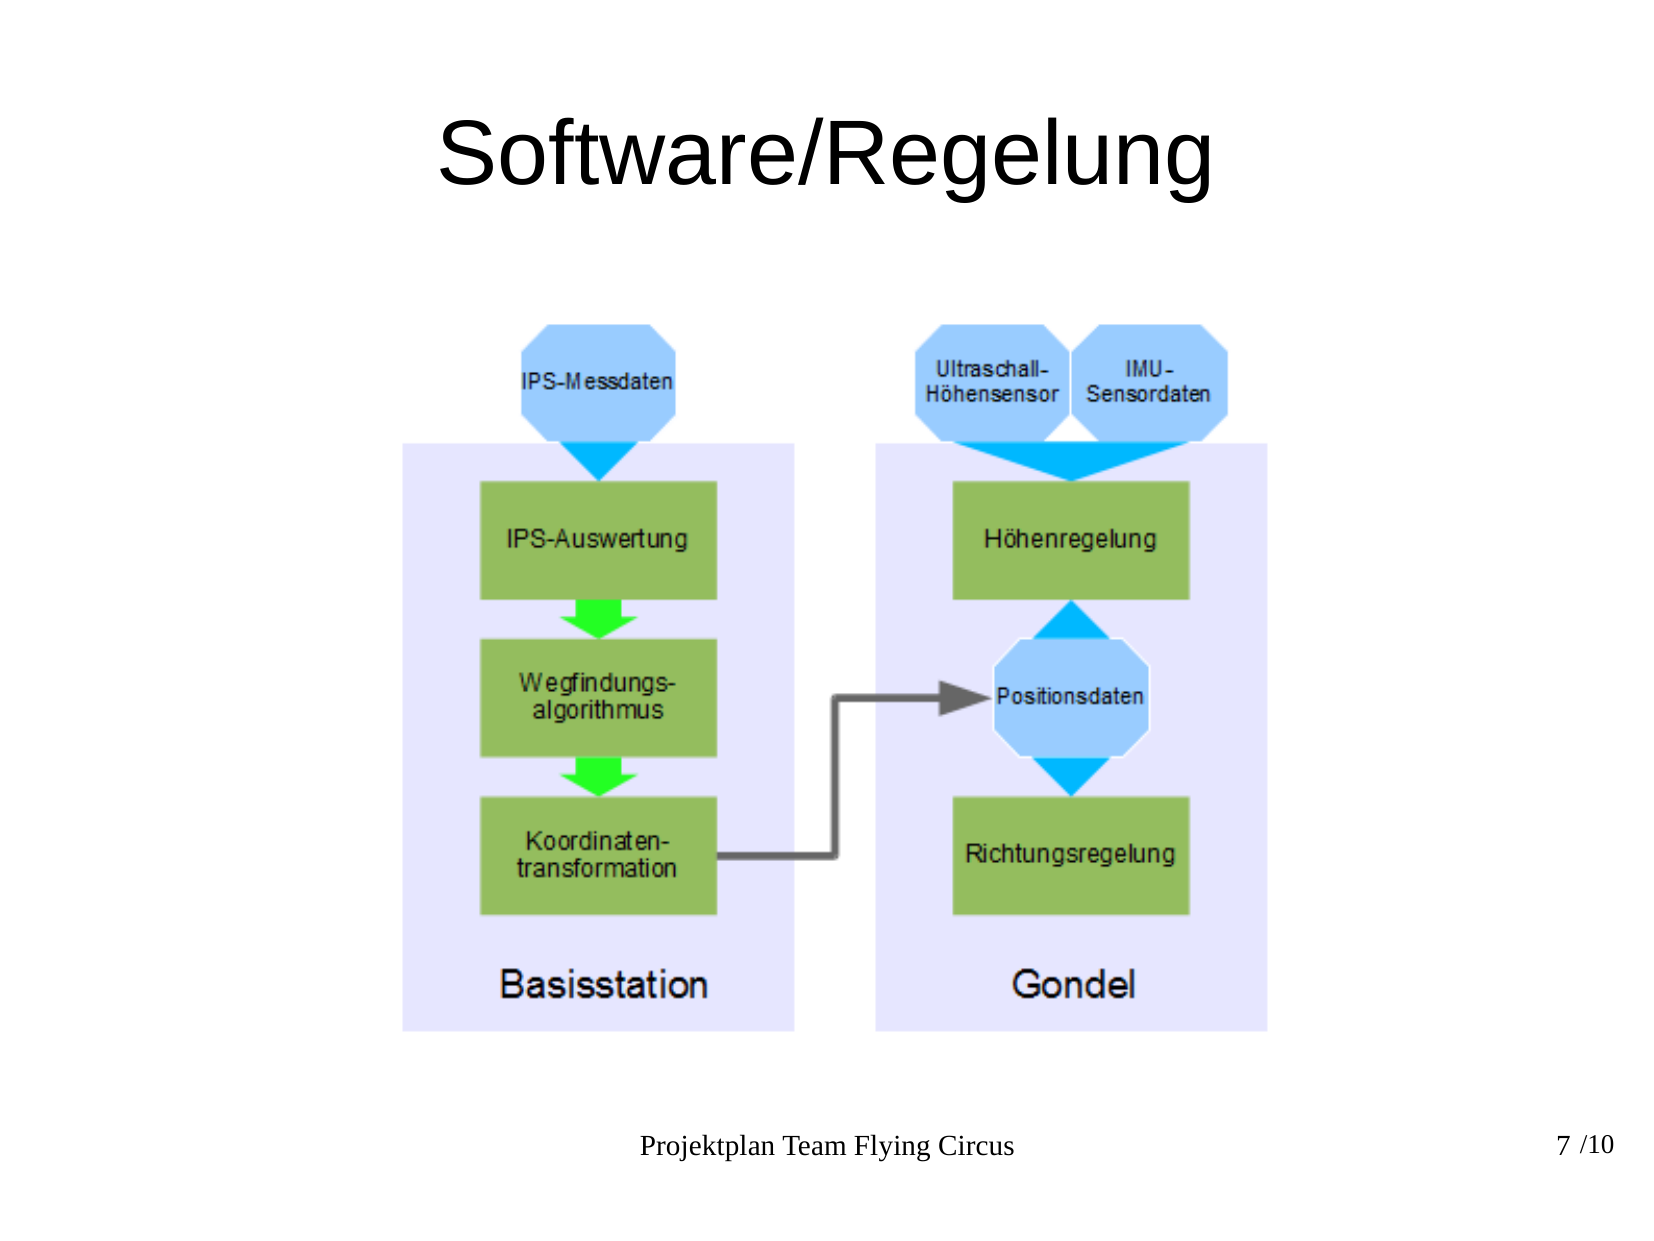

# Software/Regelung
/10
Projektplan Team Flying Circus
7